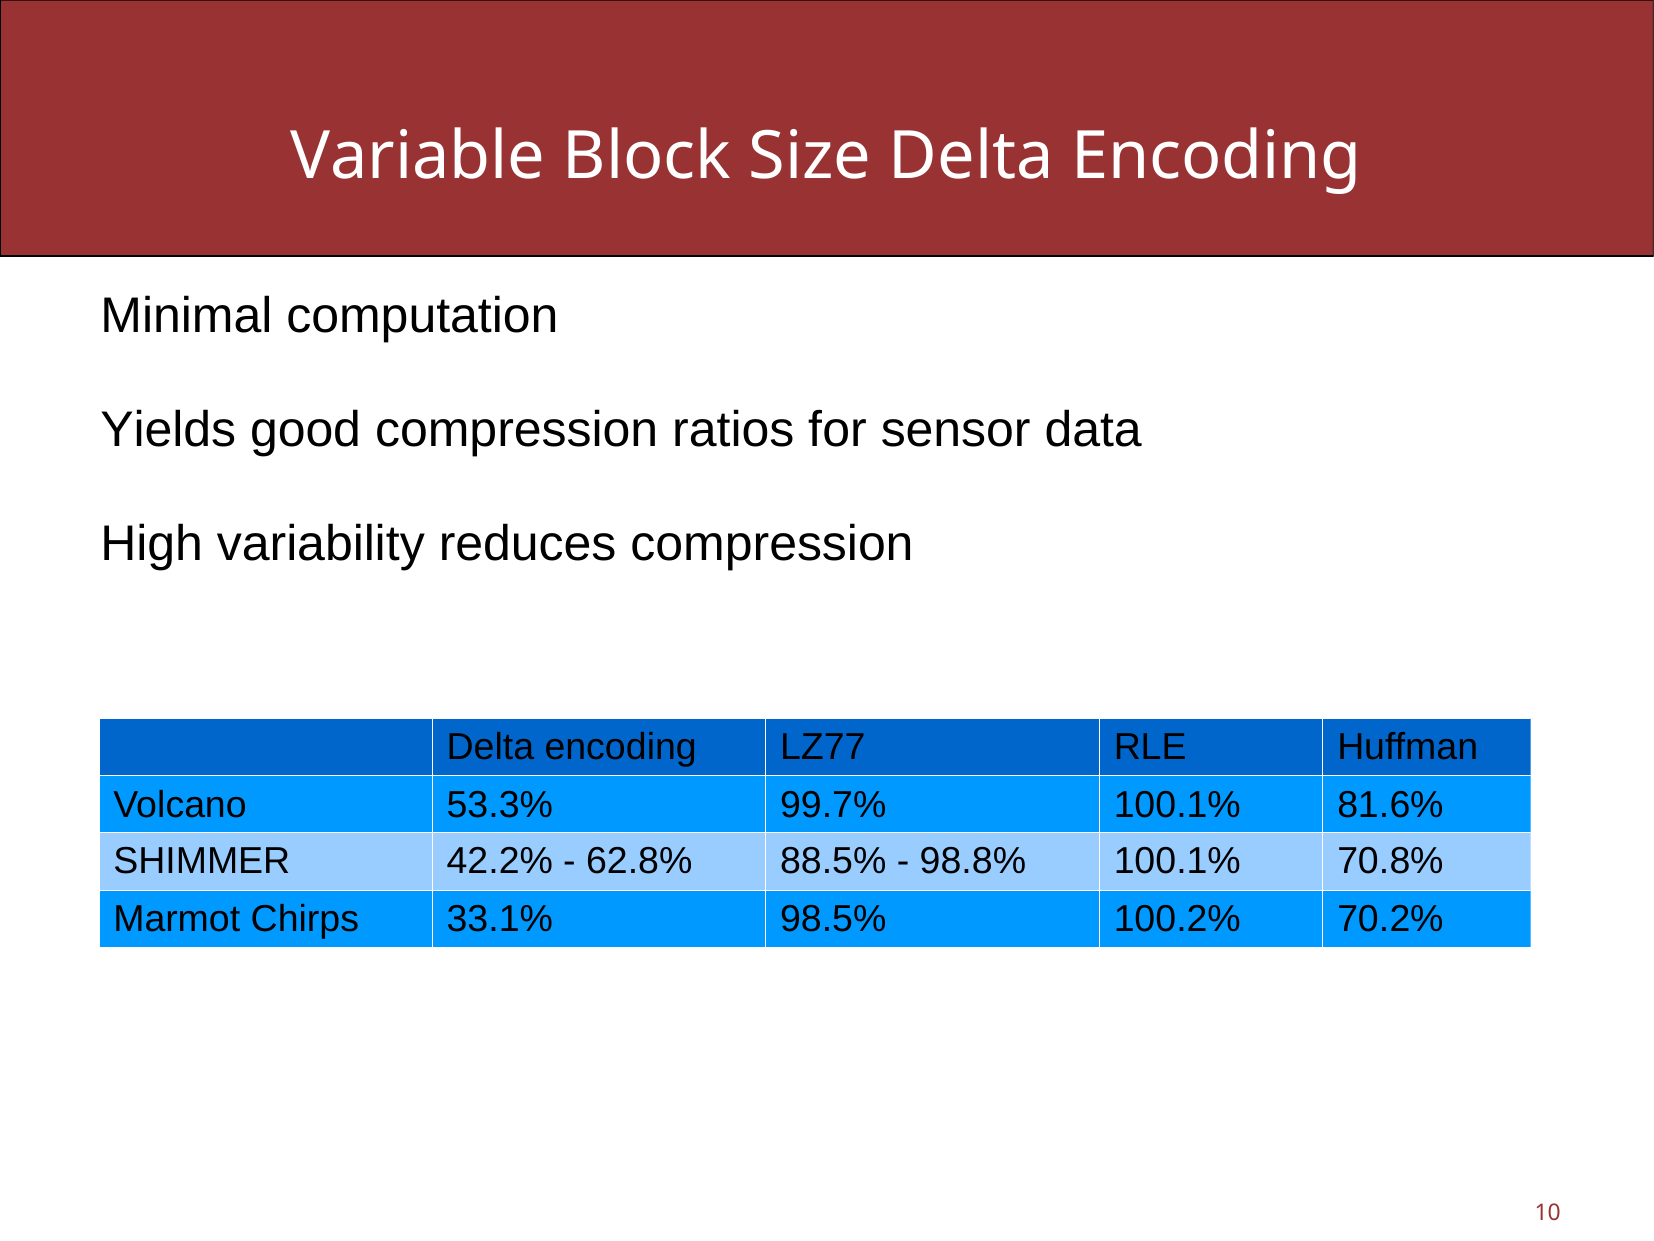

# Variable Block Size Delta Encoding
Minimal computation
Yields good compression ratios for sensor data
High variability reduces compression